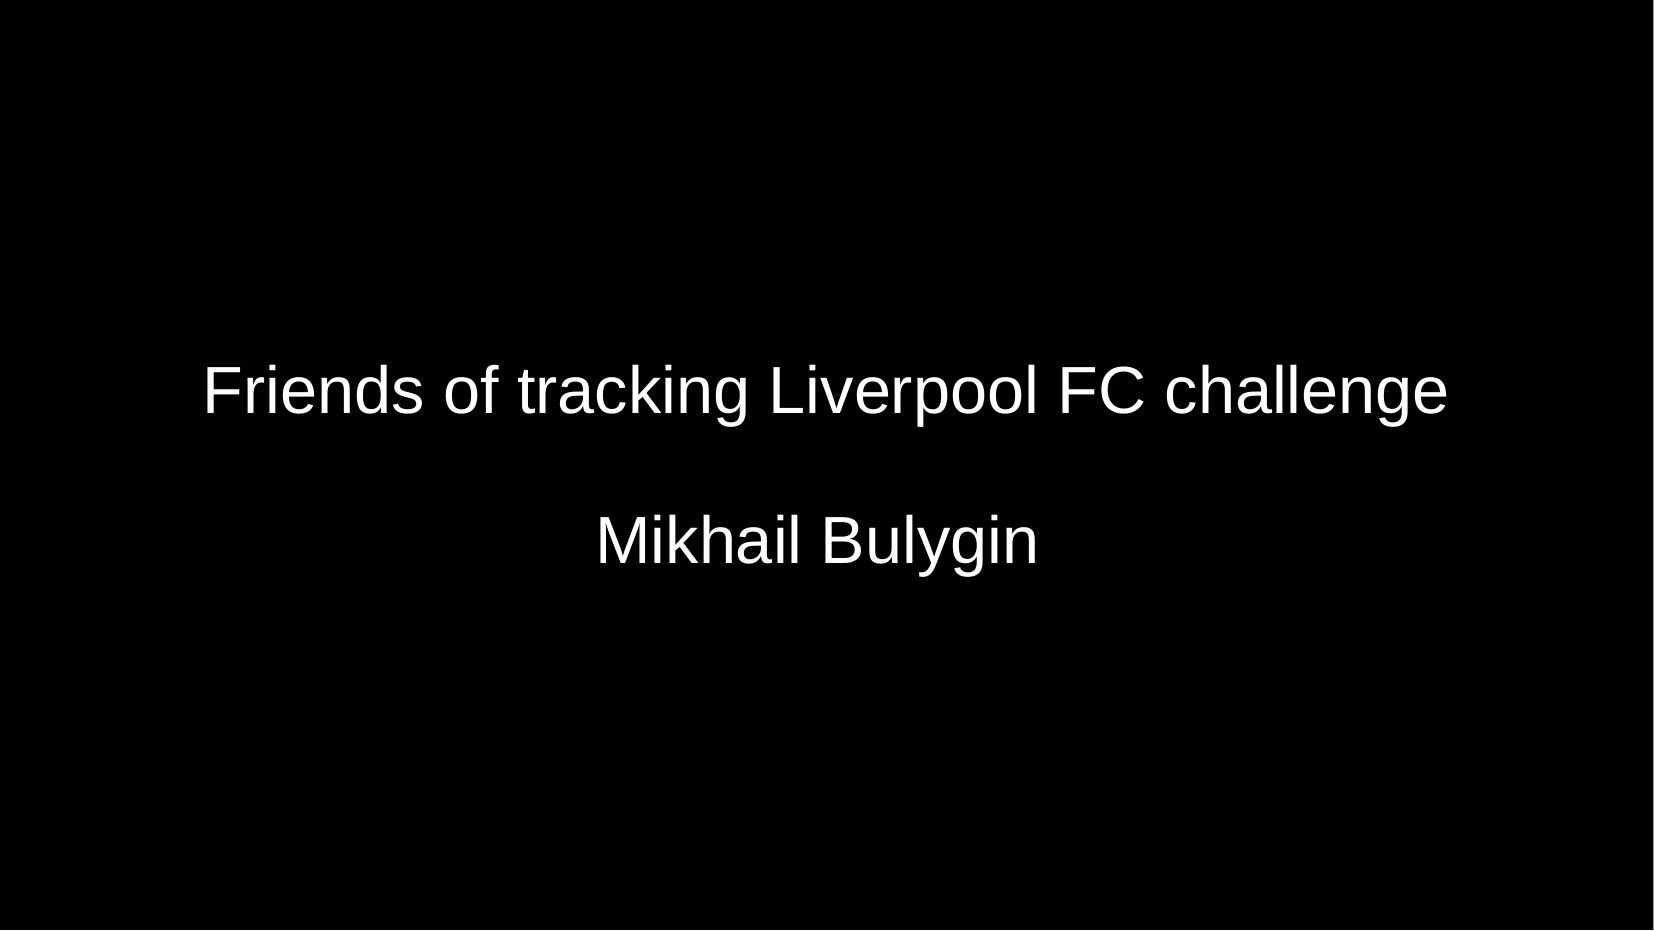

#
Friends of tracking Liverpool FC challenge
Mikhail Bulygin